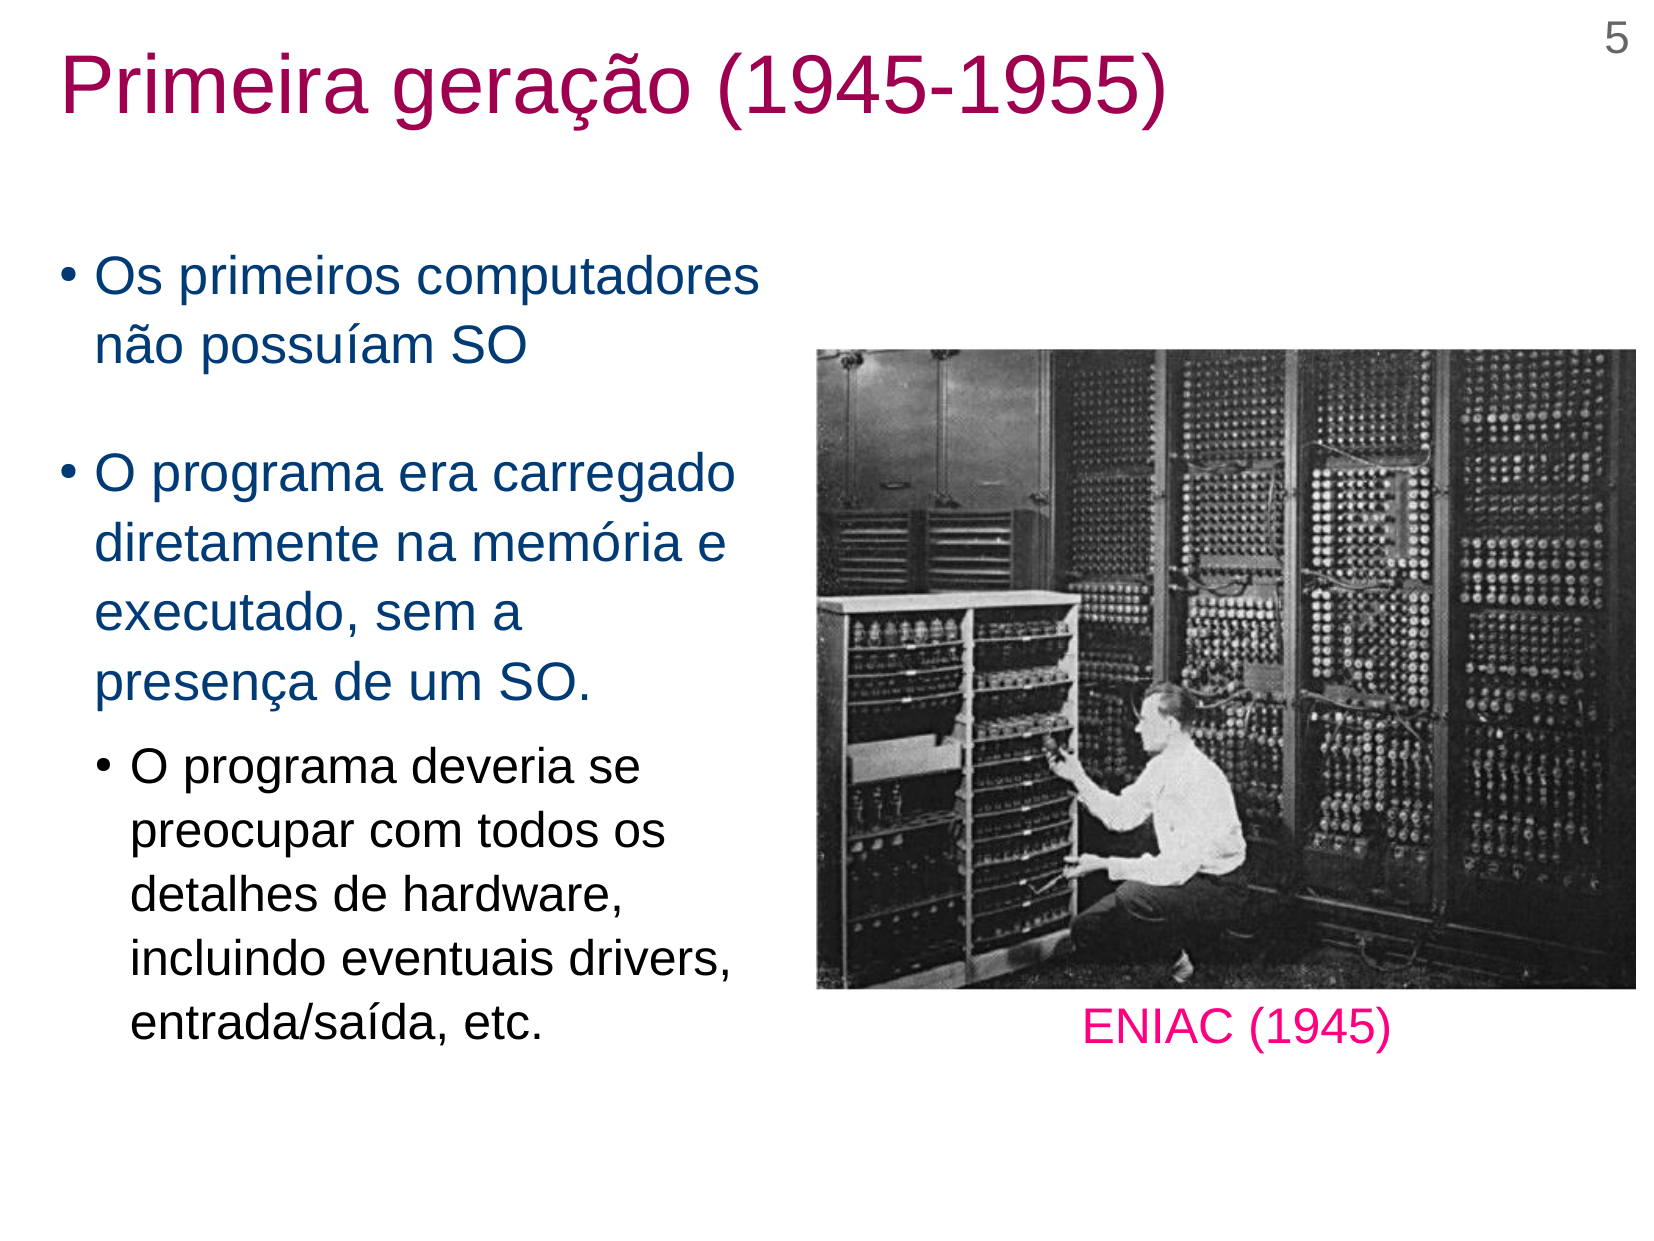

5
# Primeira geração (1945-1955)
Os primeiros computadores não possuíam SO
O programa era carregado diretamente na memória e executado, sem a presença de um SO.
O programa deveria se preocupar com todos os detalhes de hardware, incluindo eventuais drivers, entrada/saída, etc.
ENIAC (1945)